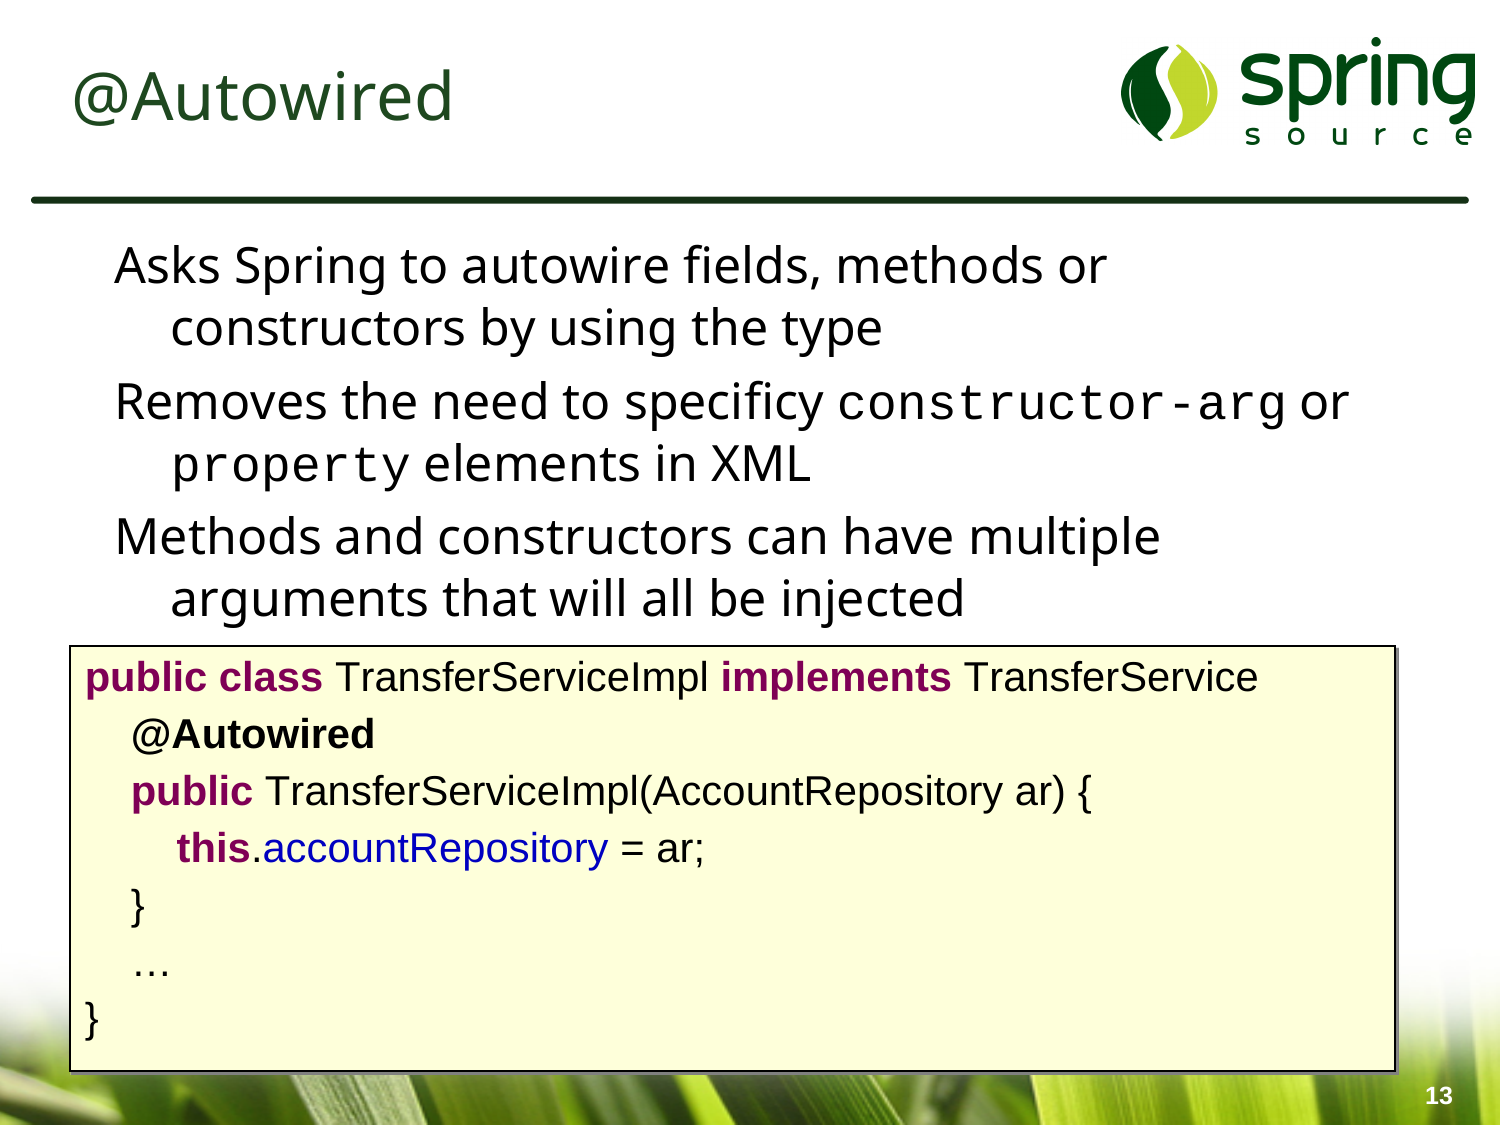

# @Autowired
Asks Spring to autowire fields, methods or constructors by using the type
Removes the need to specificy constructor-arg or property elements in XML
Methods and constructors can have multiple arguments that will all be injected
public class TransferServiceImpl implements TransferService
 @Autowired
 public TransferServiceImpl(AccountRepository ar) {
 this.accountRepository = ar;
 }
 …
}